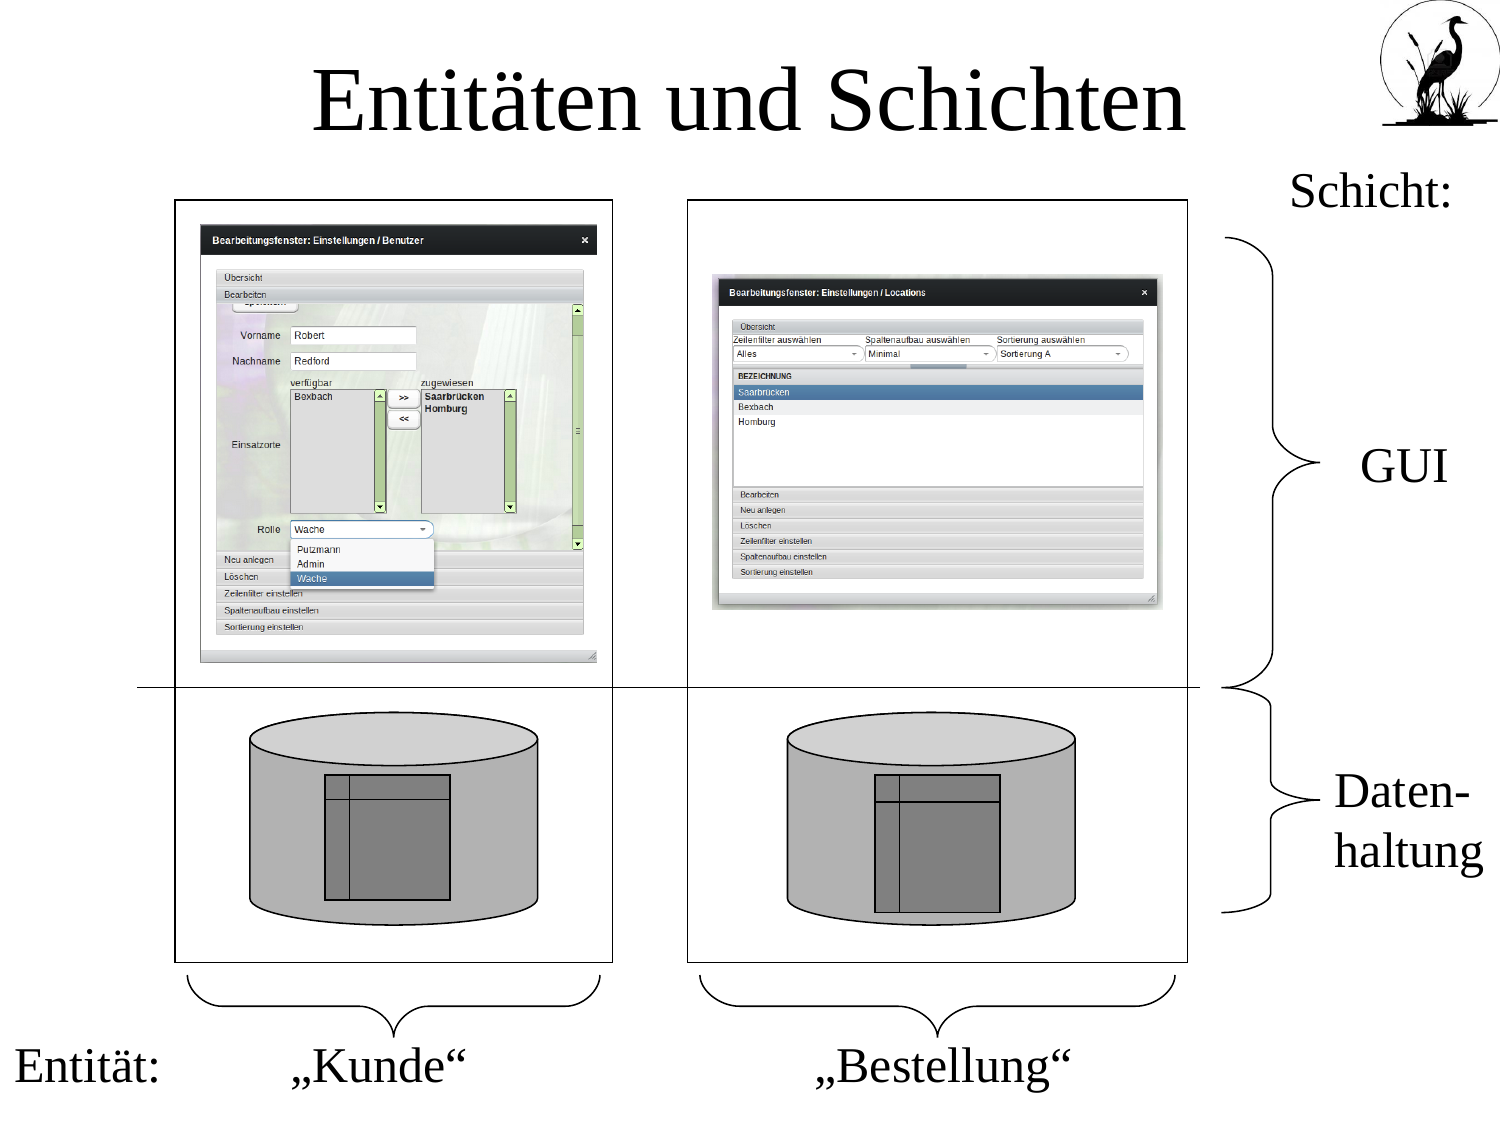

# Entitäten und Schichten
Schicht:
GUI
Daten-
haltung
Entität:
„Kunde“
„Bestellung“